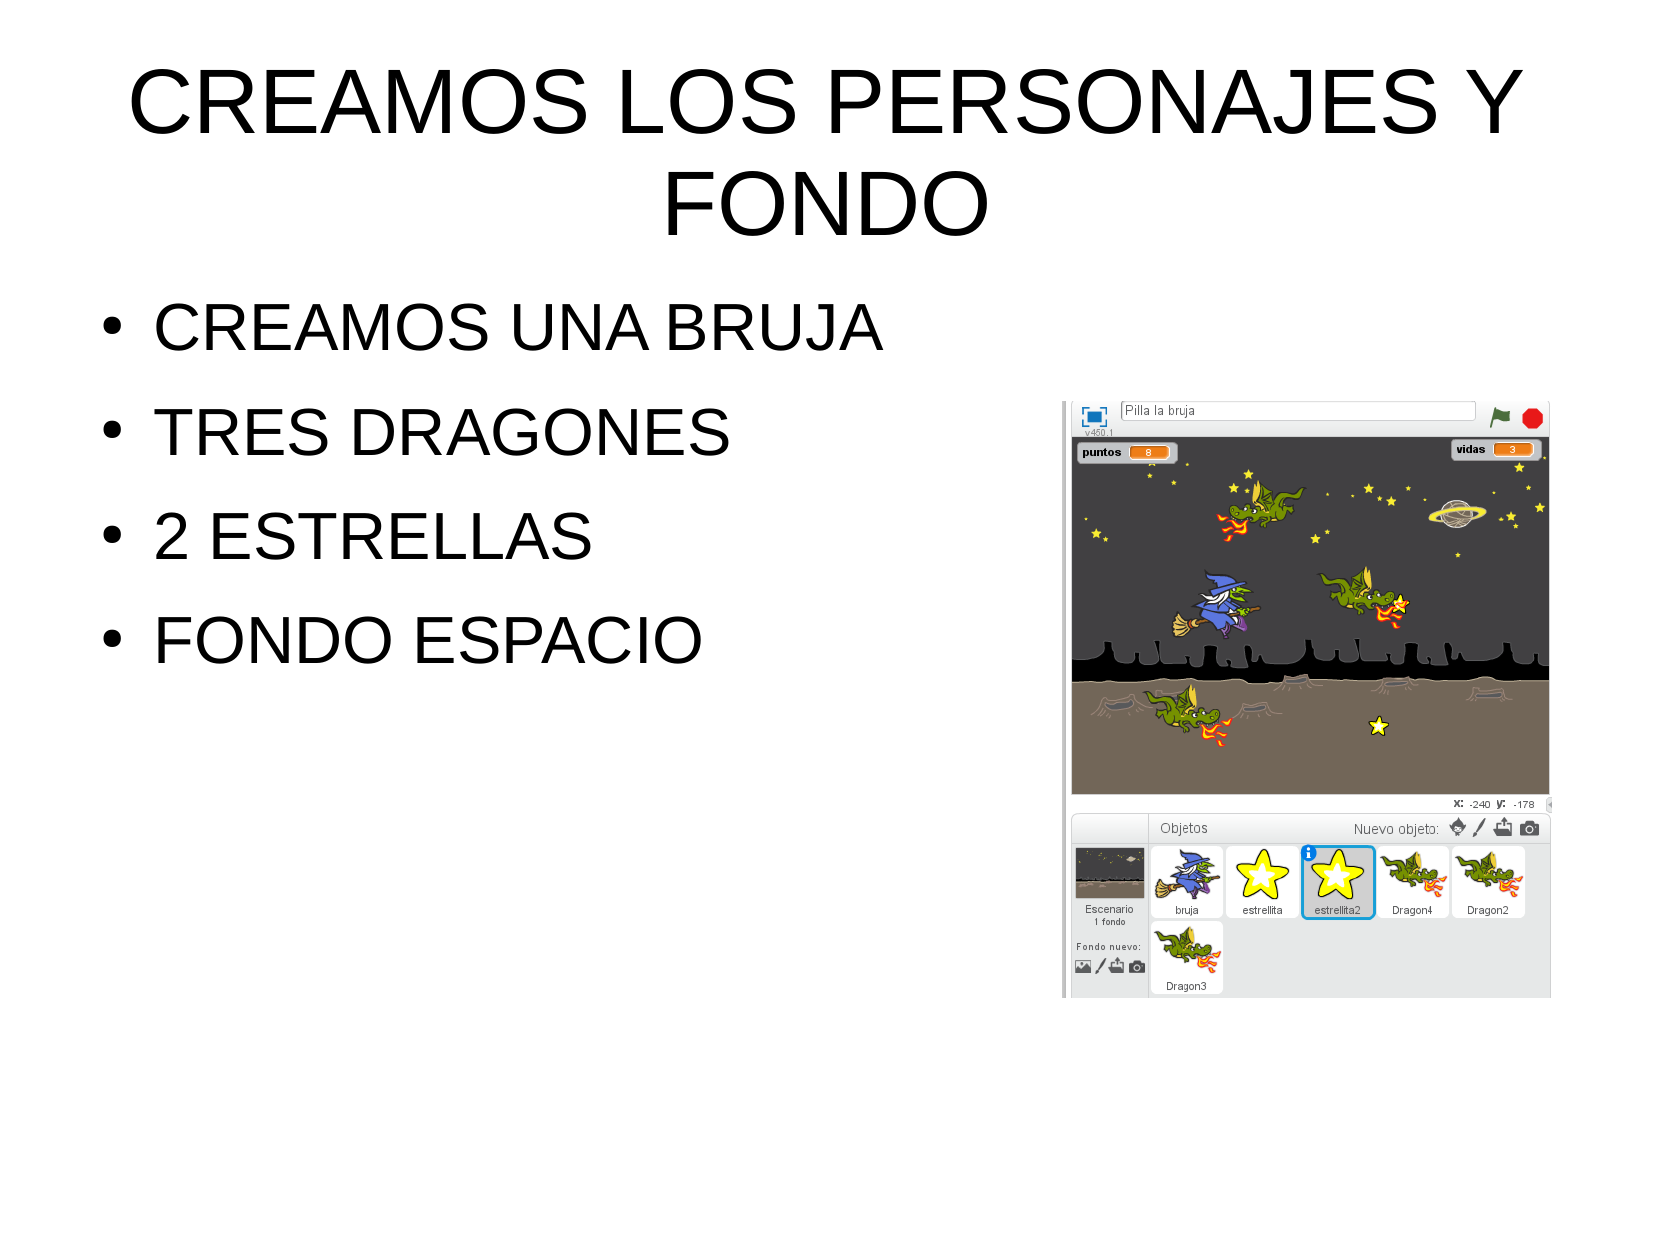

# CREAMOS LOS PERSONAJES Y FONDO
CREAMOS UNA BRUJA
TRES DRAGONES
2 ESTRELLAS
FONDO ESPACIO